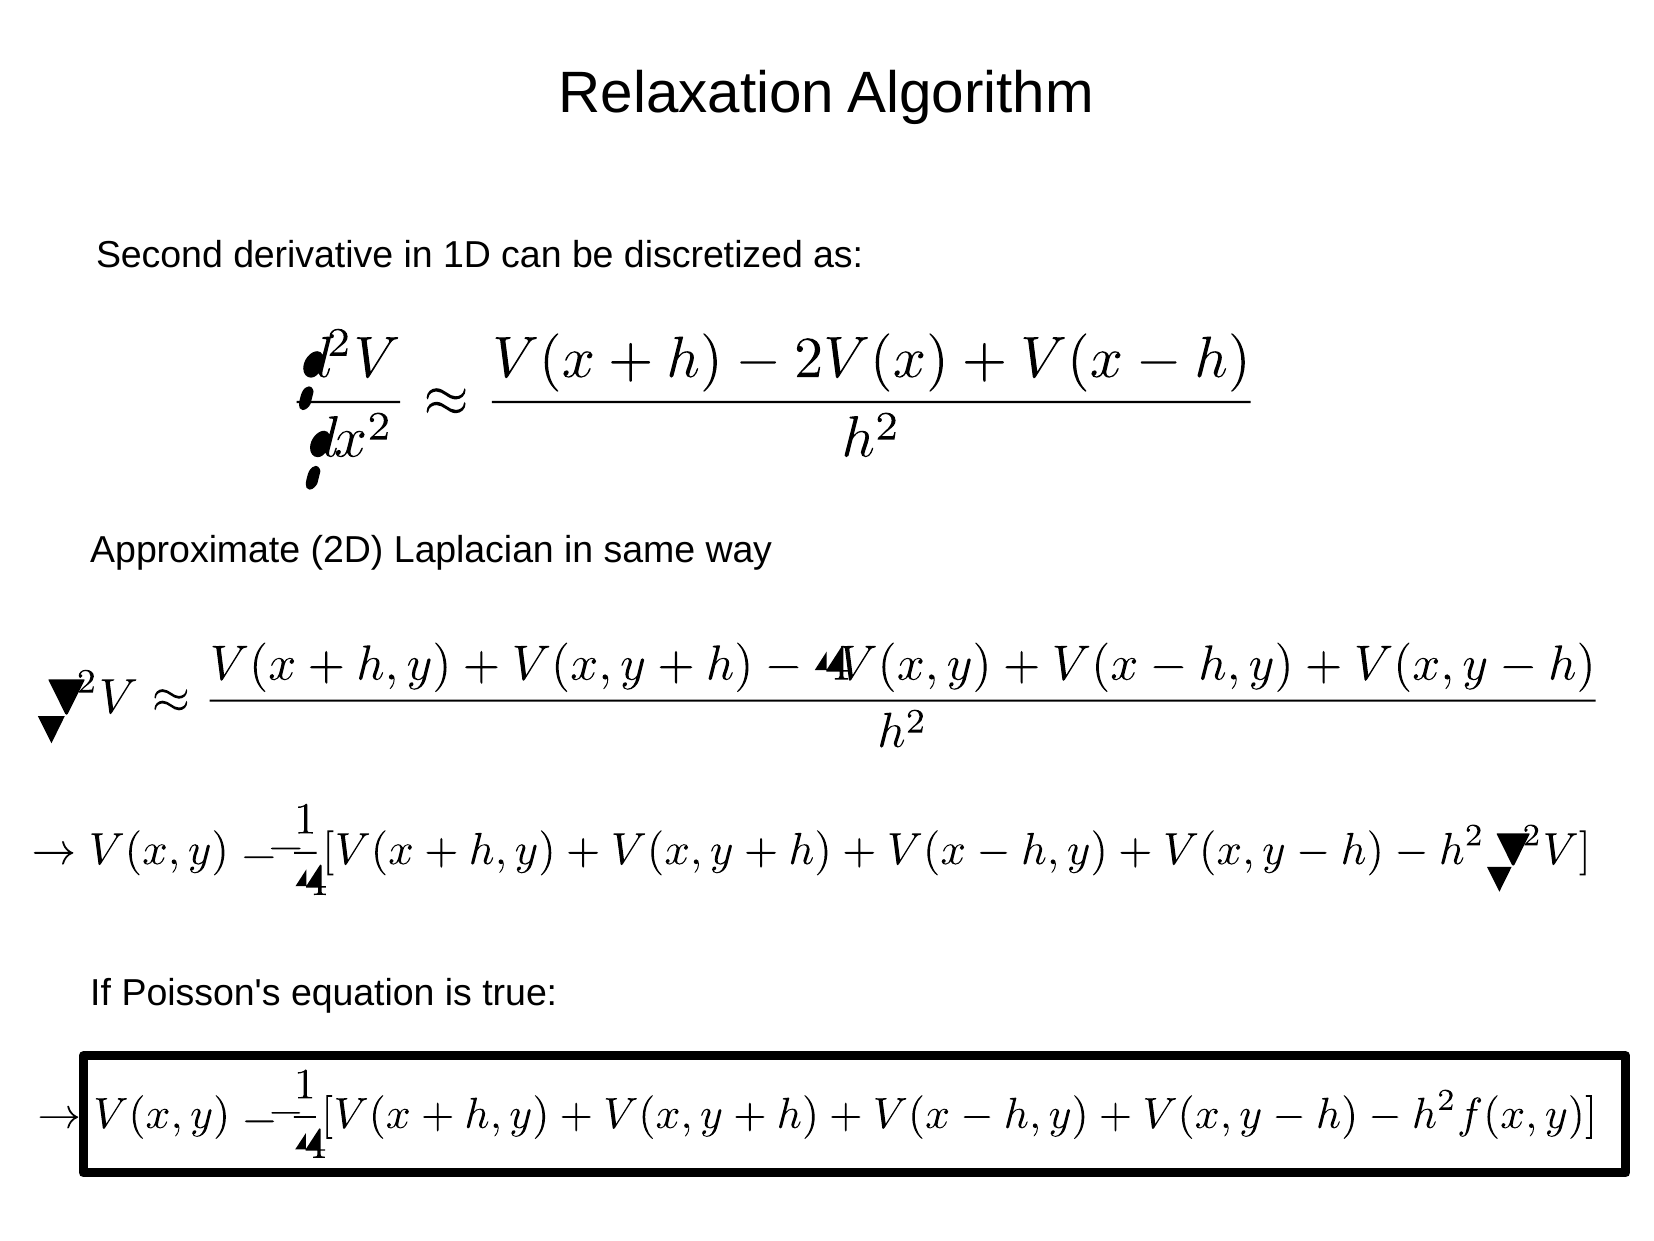

# Relaxation Algorithm
Second derivative in 1D can be discretized as:
Approximate (2D) Laplacian in same way
If Poisson's equation is true: